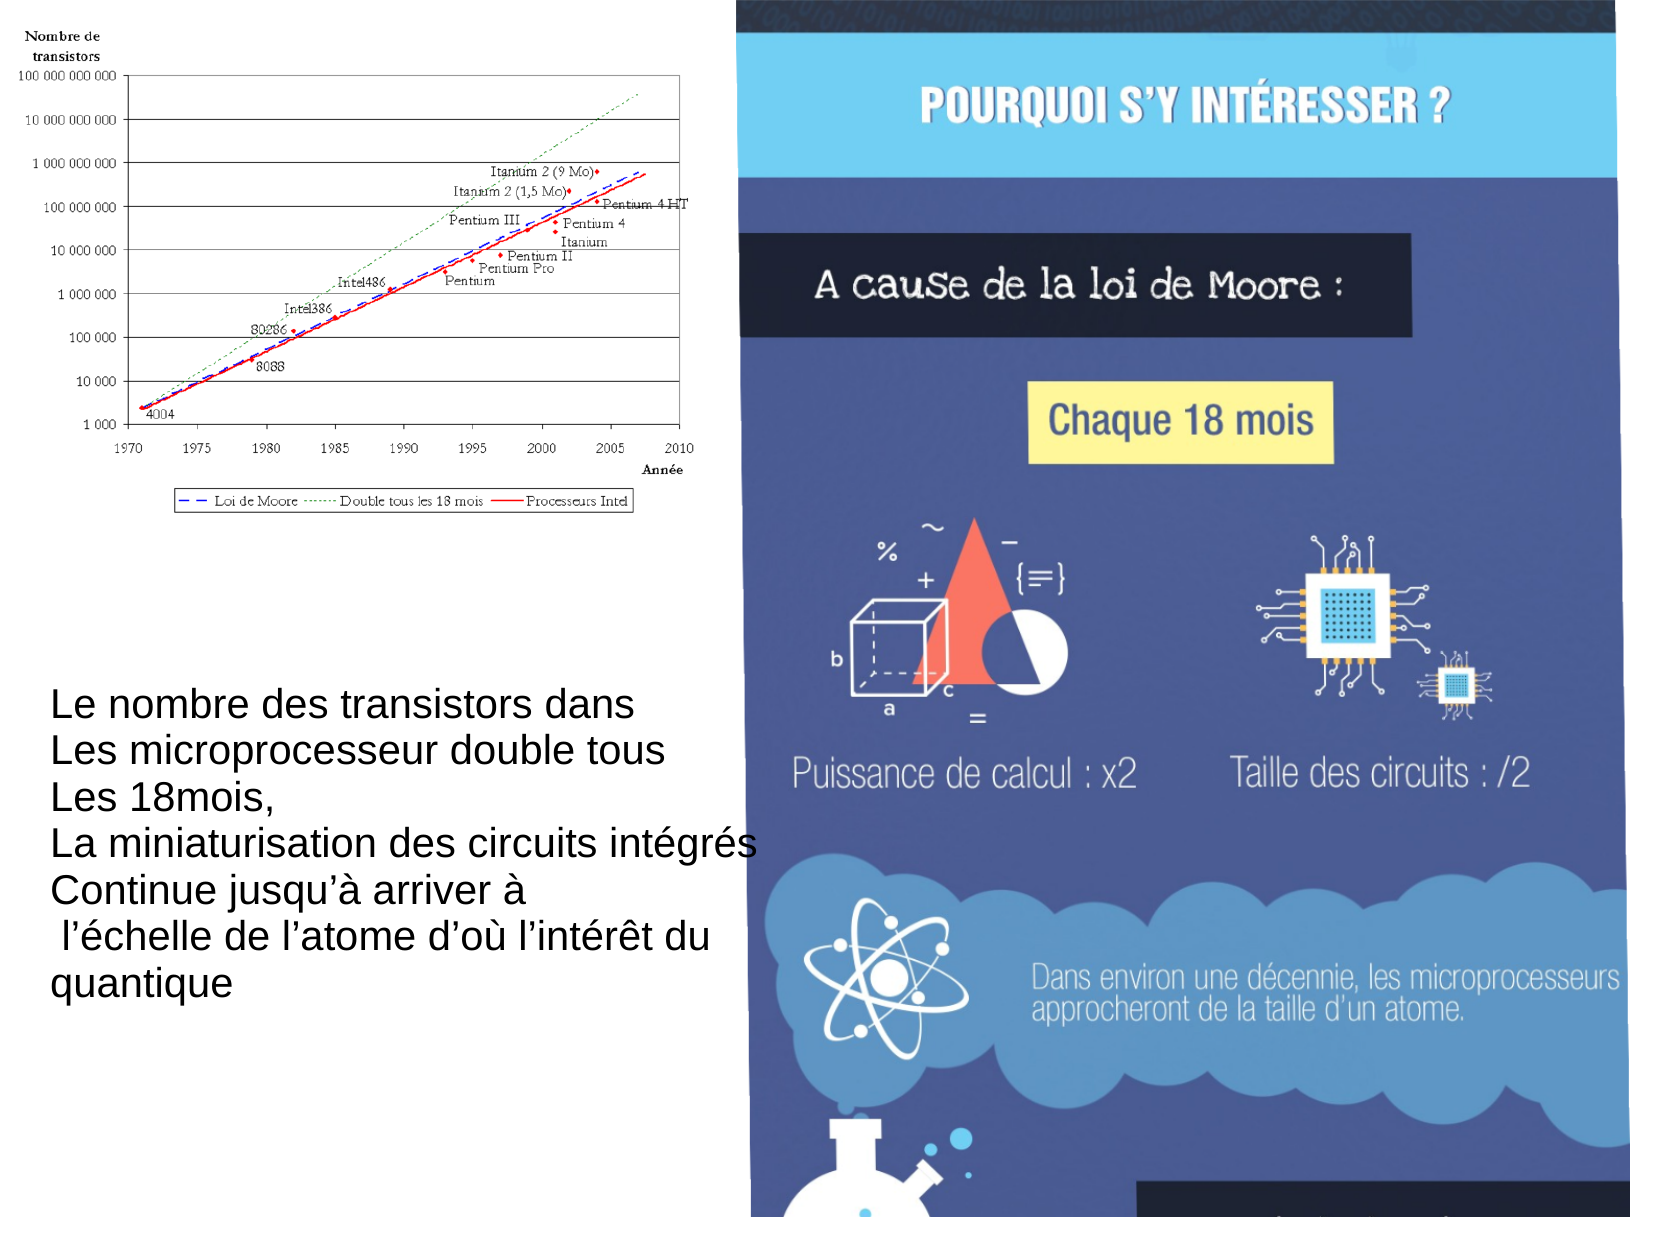

Le nombre des transistors dans
Les microprocesseur double tous
Les 18mois,
La miniaturisation des circuits intégrés
Continue jusqu’à arriver à
 l’échelle de l’atome d’où l’intérêt du
quantique